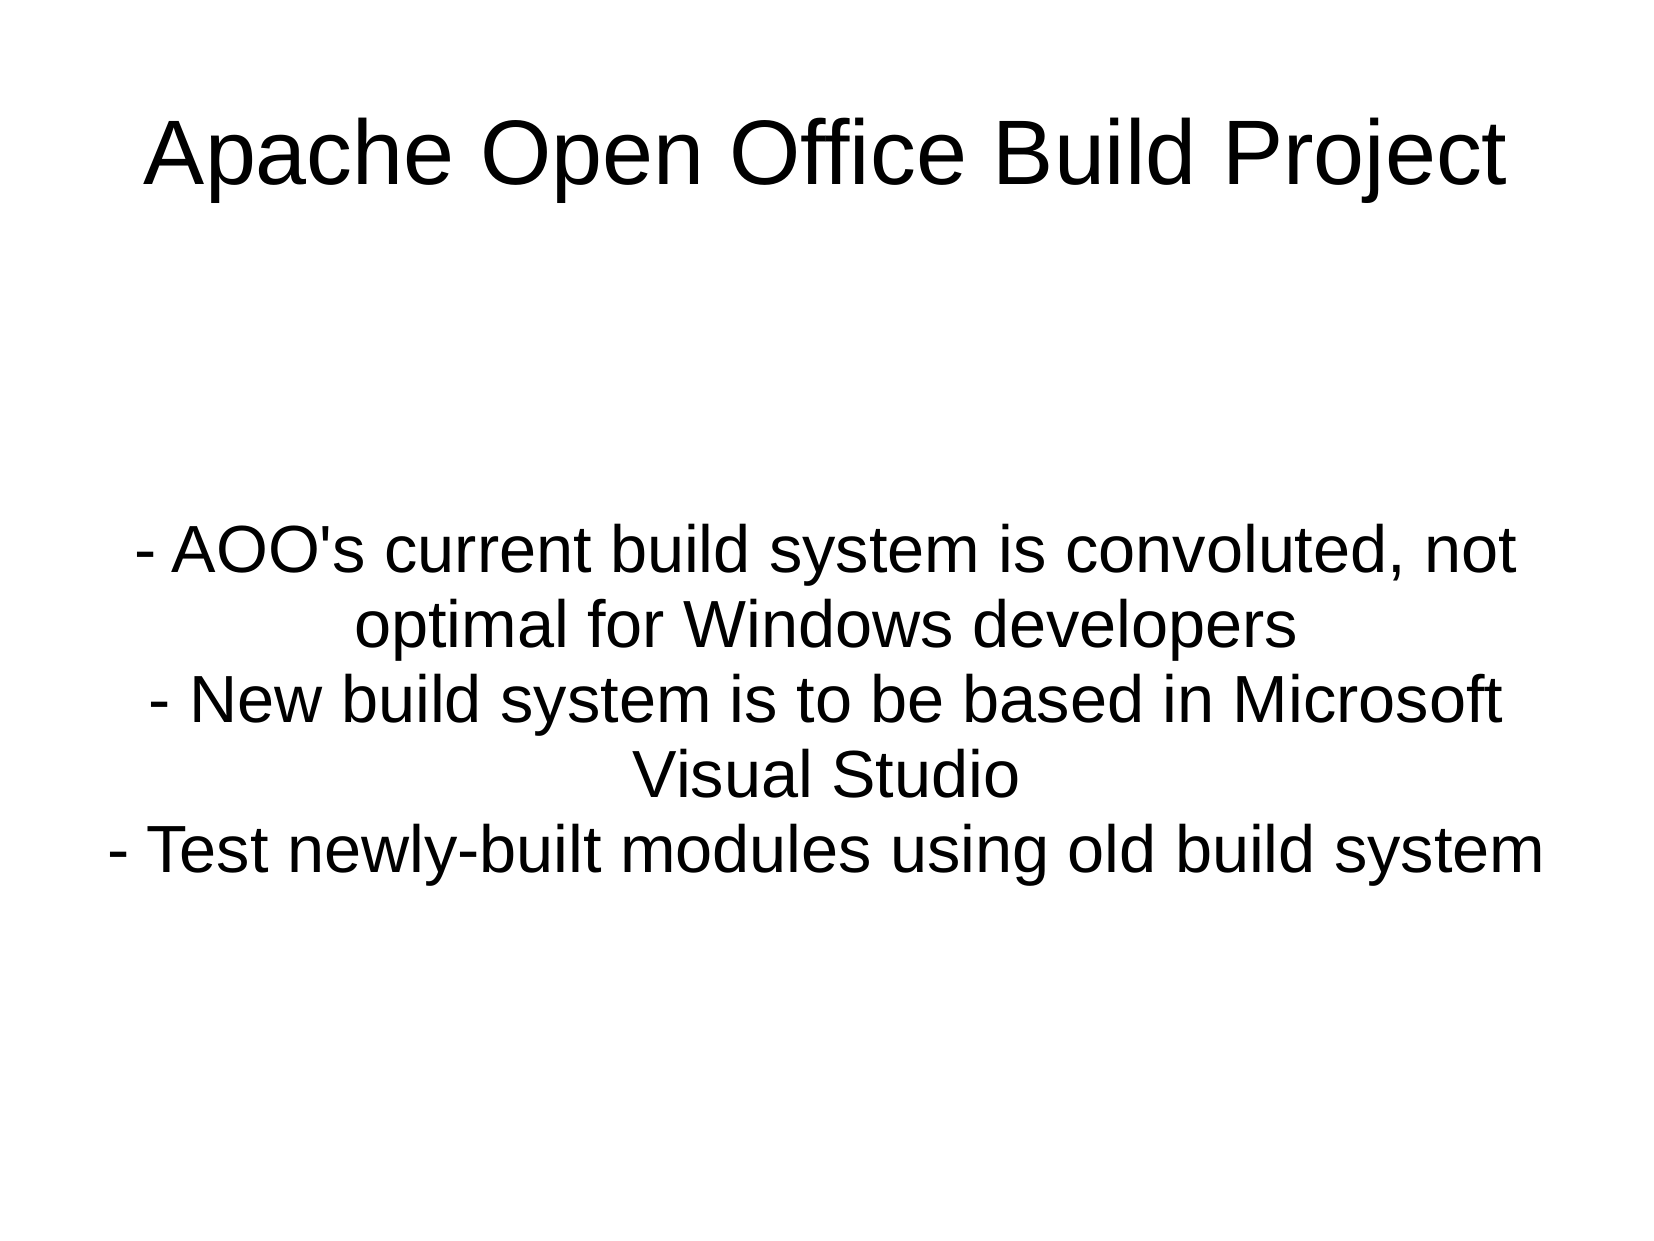

# Apache Open Office Build Project
- AOO's current build system is convoluted, not optimal for Windows developers
- New build system is to be based in Microsoft Visual Studio
- Test newly-built modules using old build system